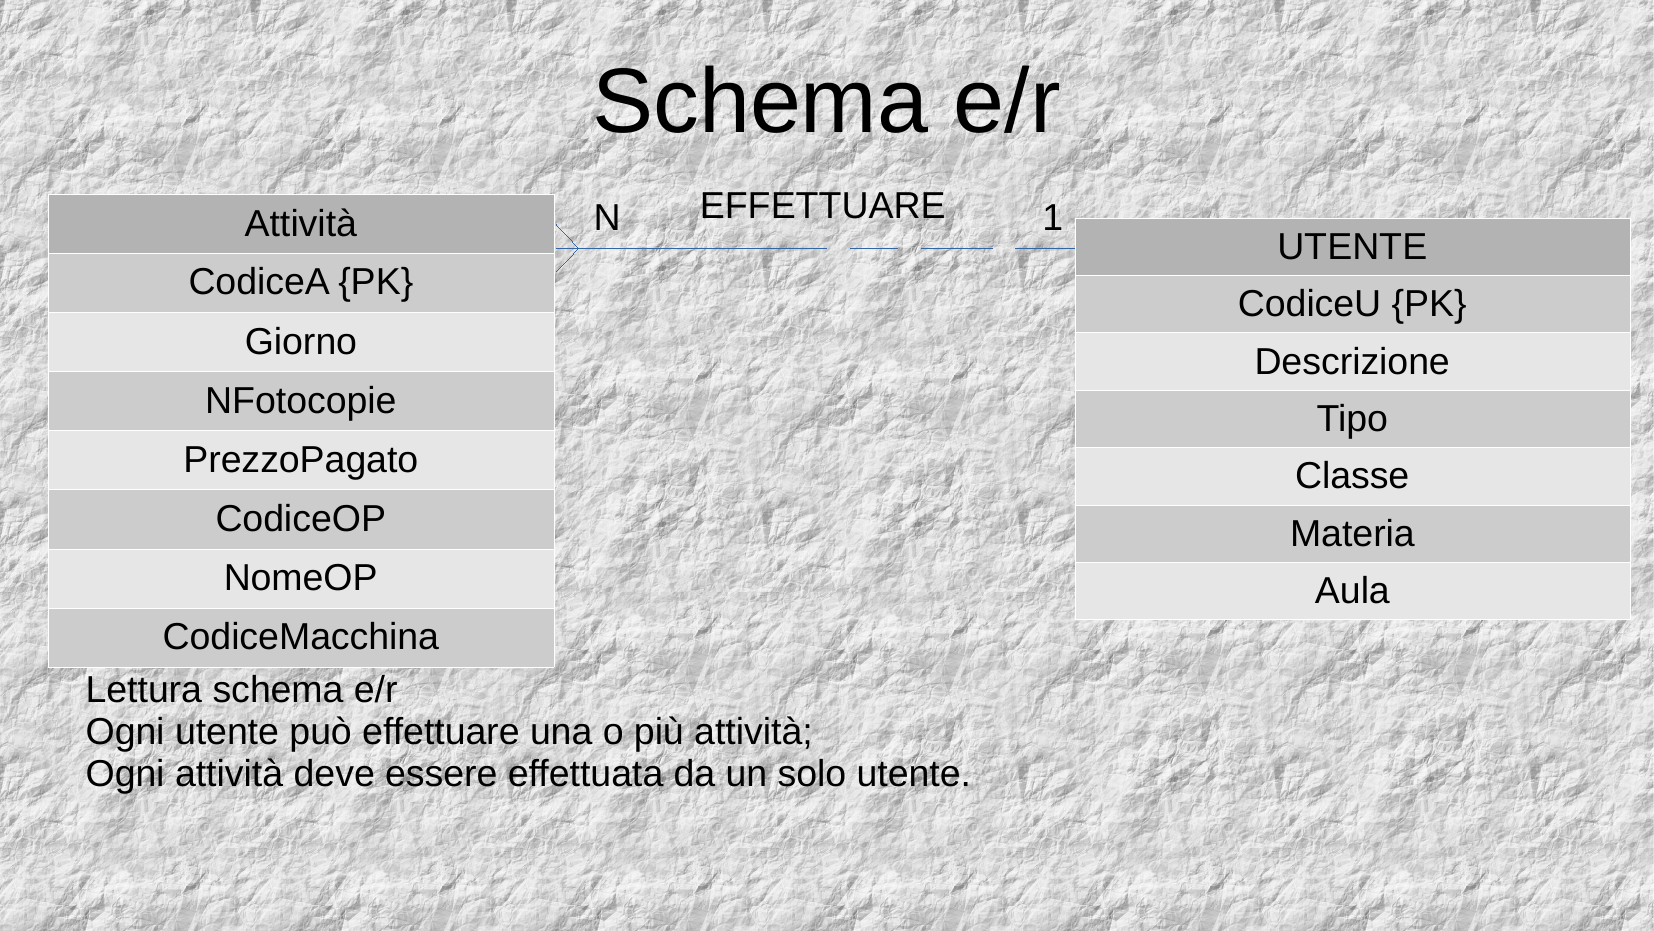

# Schema e/r
EFFETTUARE
N
1
| Attività |
| --- |
| CodiceA {PK} |
| Giorno |
| NFotocopie |
| PrezzoPagato |
| CodiceOP |
| NomeOP |
| CodiceMacchina |
| UTENTE |
| --- |
| CodiceU {PK} |
| Descrizione |
| Tipo |
| Classe |
| Materia |
| Aula |
Lettura schema e/r
Ogni utente può effettuare una o più attività;
Ogni attività deve essere effettuata da un solo utente.